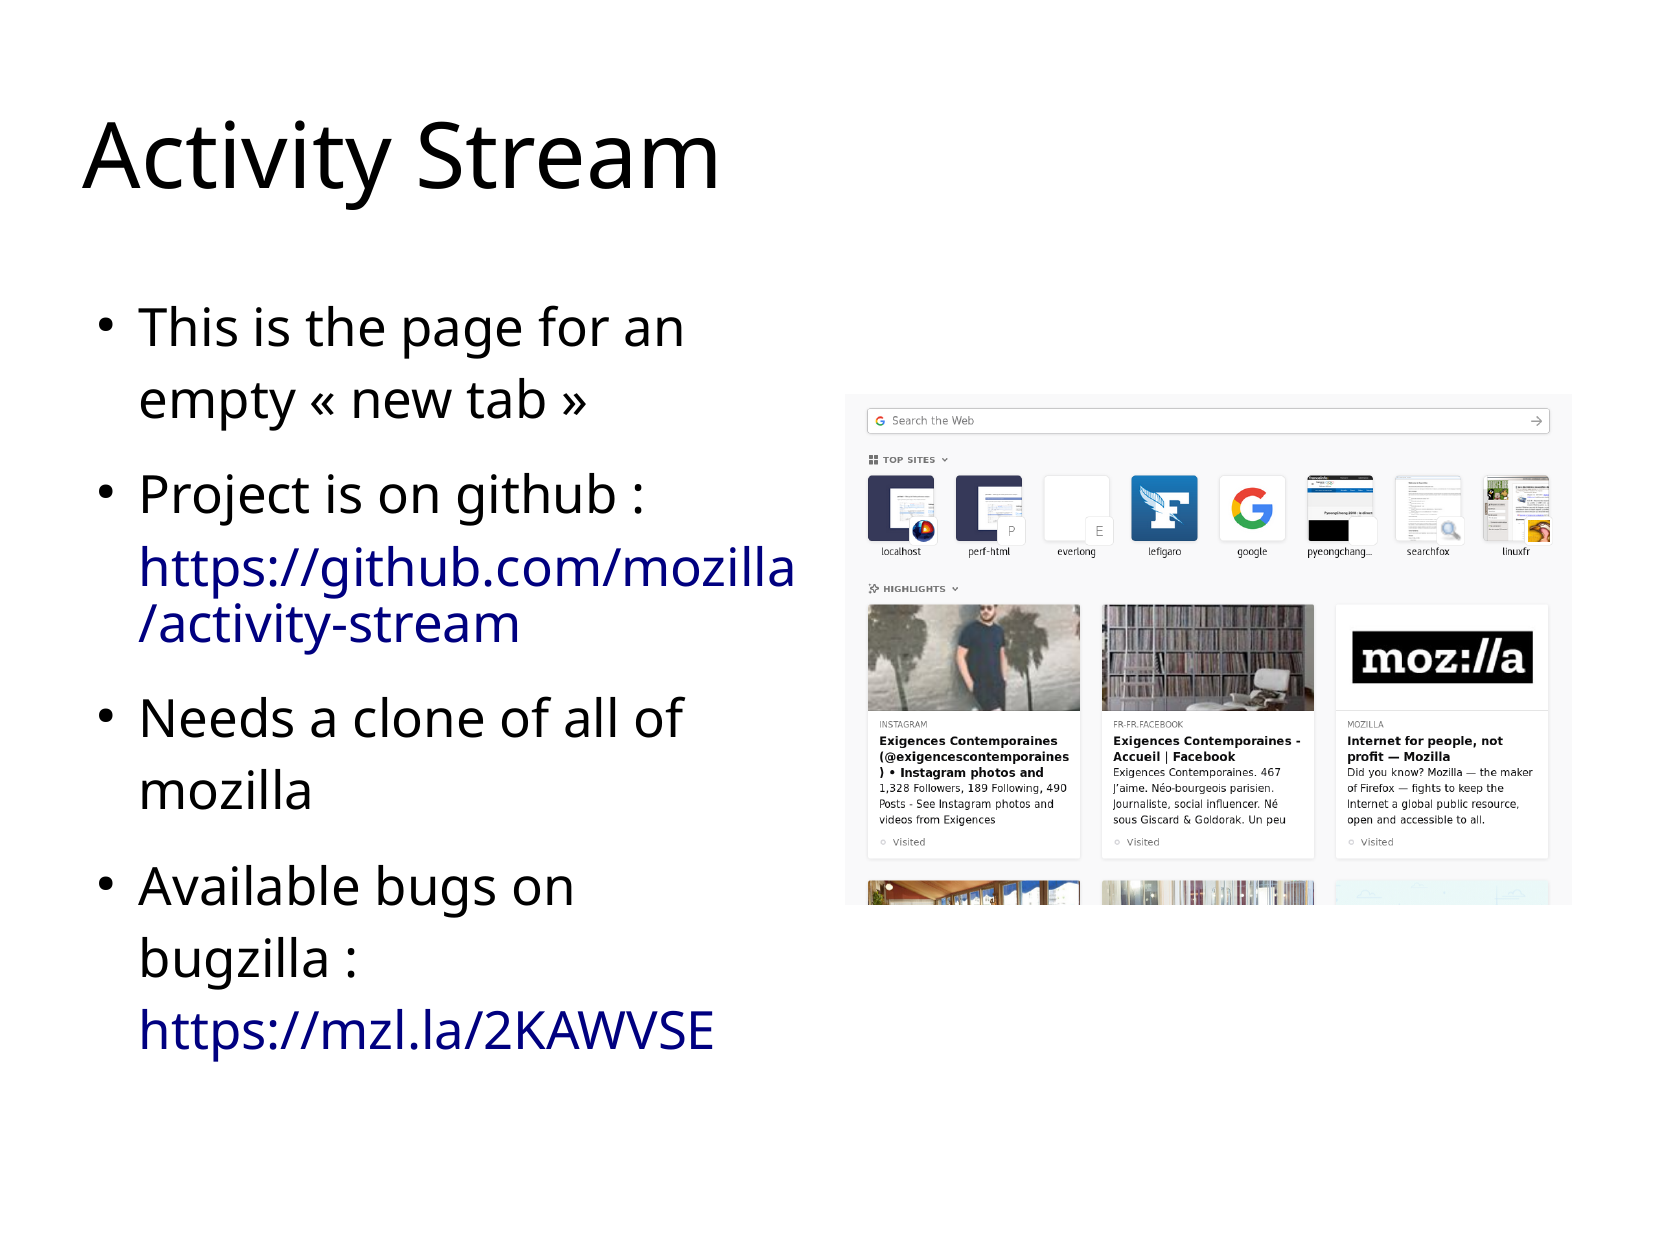

# Activity Stream
This is the page for an empty « new tab »
Project is on github : https://github.com/mozilla/activity-stream
Needs a clone of all of mozilla
Available bugs on bugzilla :
https://mzl.la/2KAWVSE